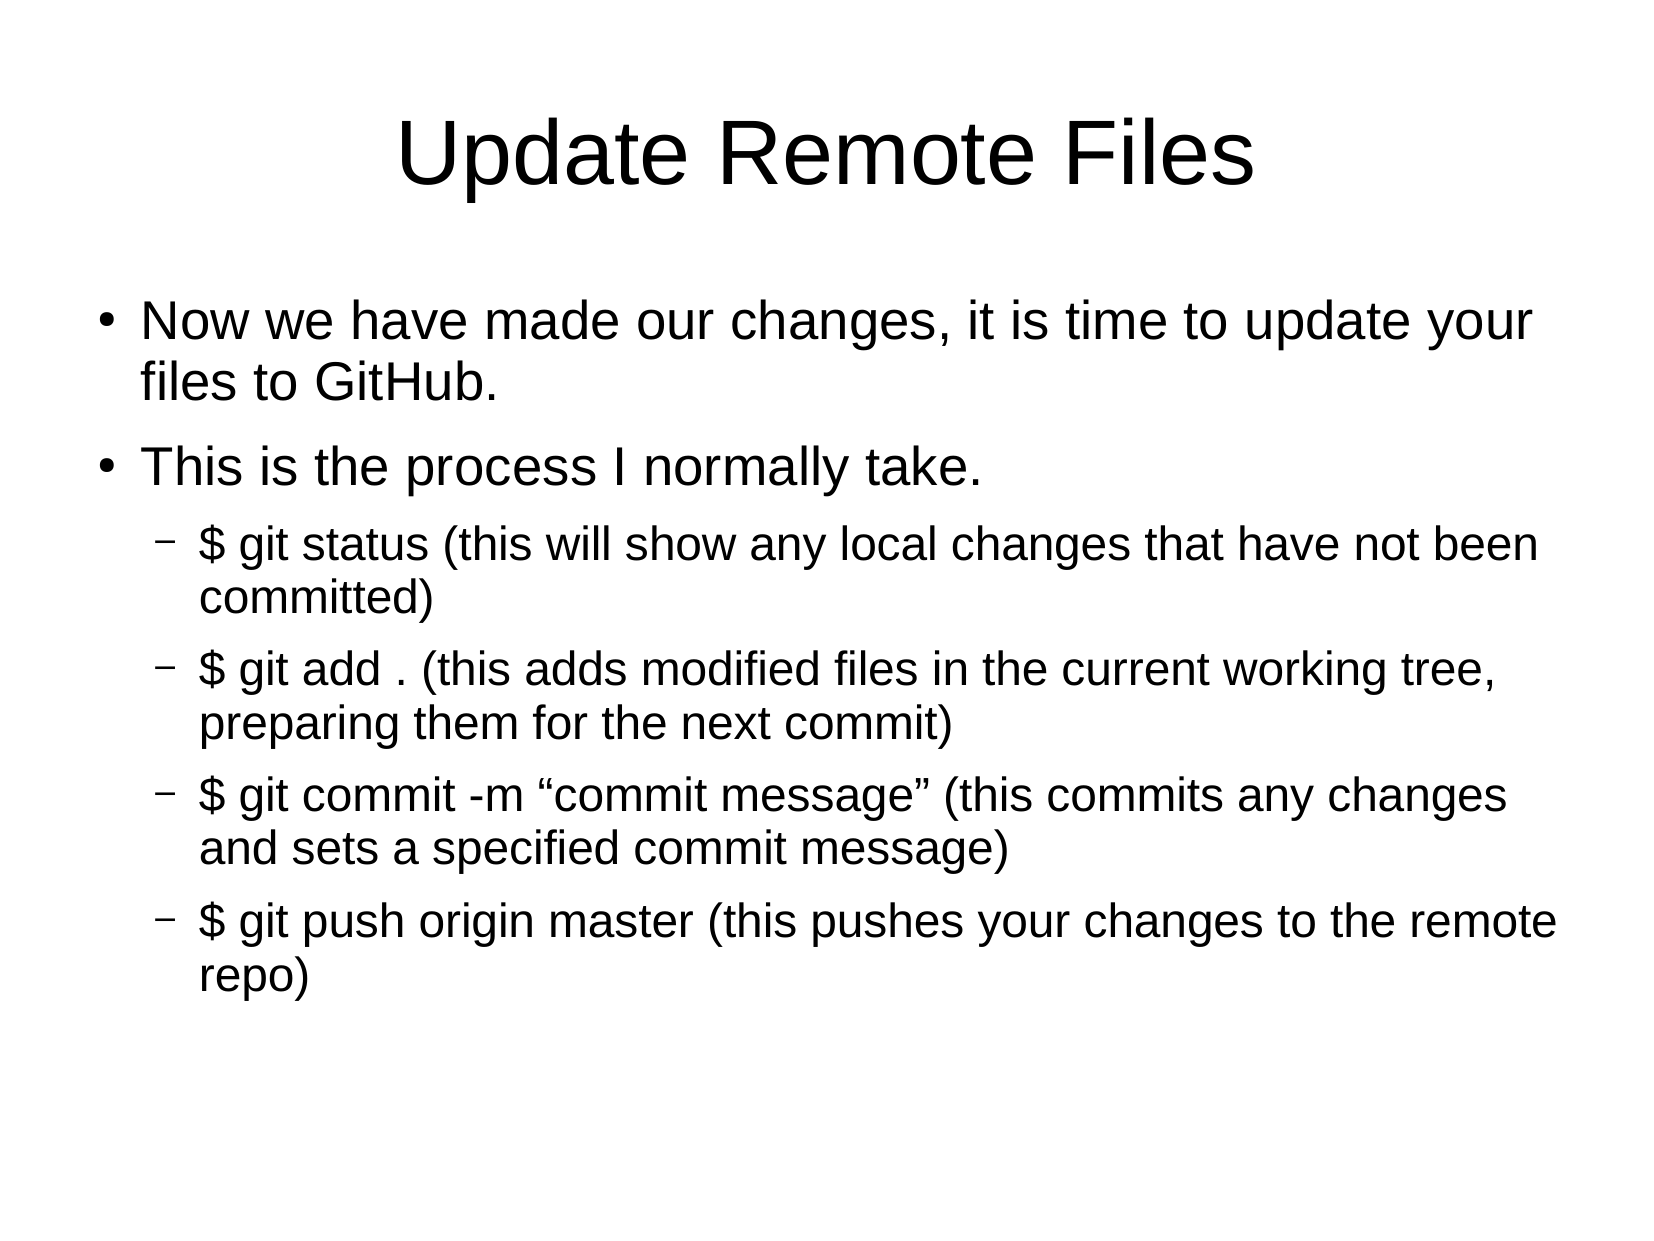

# Update Remote Files
Now we have made our changes, it is time to update your files to GitHub.
This is the process I normally take.
$ git status (this will show any local changes that have not been committed)
$ git add . (this adds modified files in the current working tree, preparing them for the next commit)
$ git commit -m “commit message” (this commits any changes and sets a specified commit message)
$ git push origin master (this pushes your changes to the remote repo)